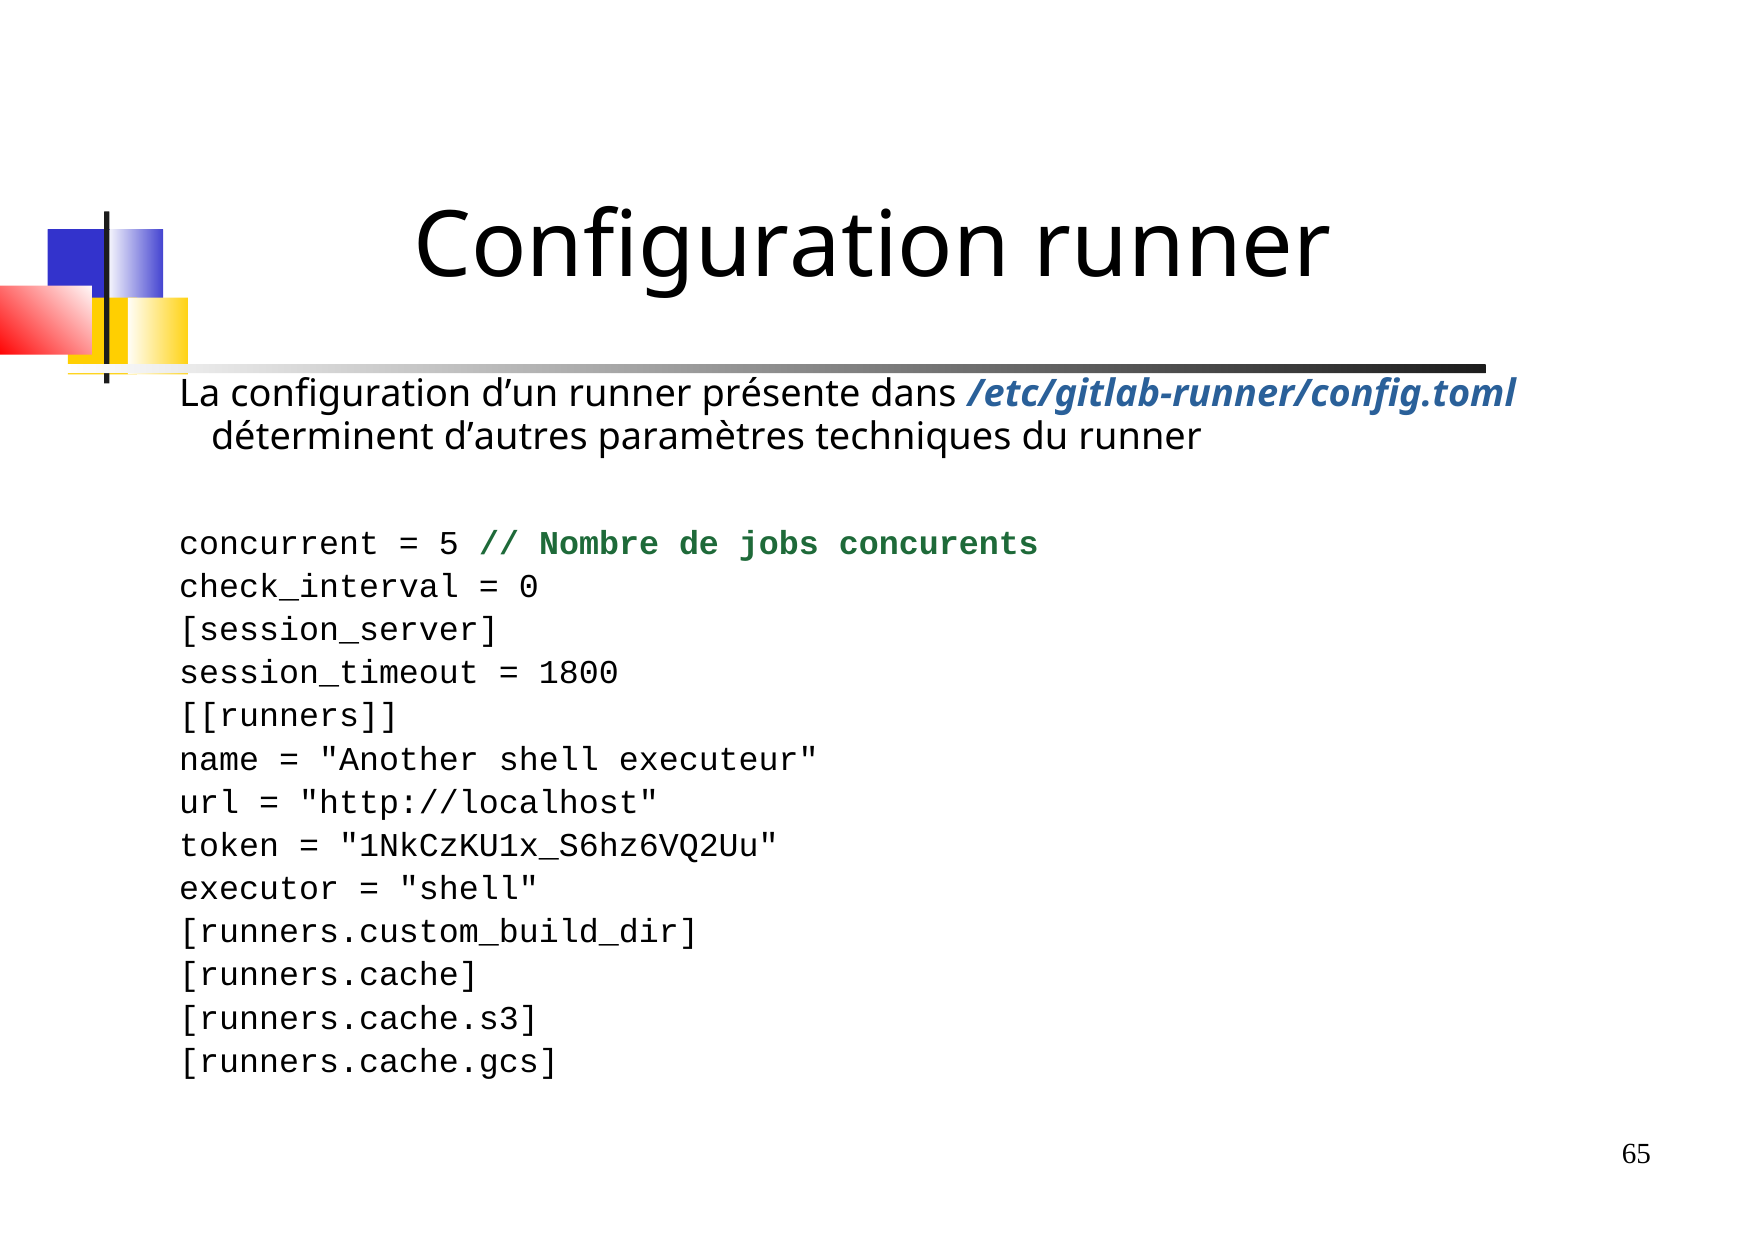

# Configuration runner
La configuration d’un runner présente dans /etc/gitlab-runner/config.toml déterminent d’autres paramètres techniques du runner
concurrent = 5 // Nombre de jobs concurents
check_interval = 0
[session_server]
session_timeout = 1800
[[runners]]
name = "Another shell executeur"
url = "http://localhost"
token = "1NkCzKU1x_S6hz6VQ2Uu"
executor = "shell"
[runners.custom_build_dir]
[runners.cache]
[runners.cache.s3]
[runners.cache.gcs]